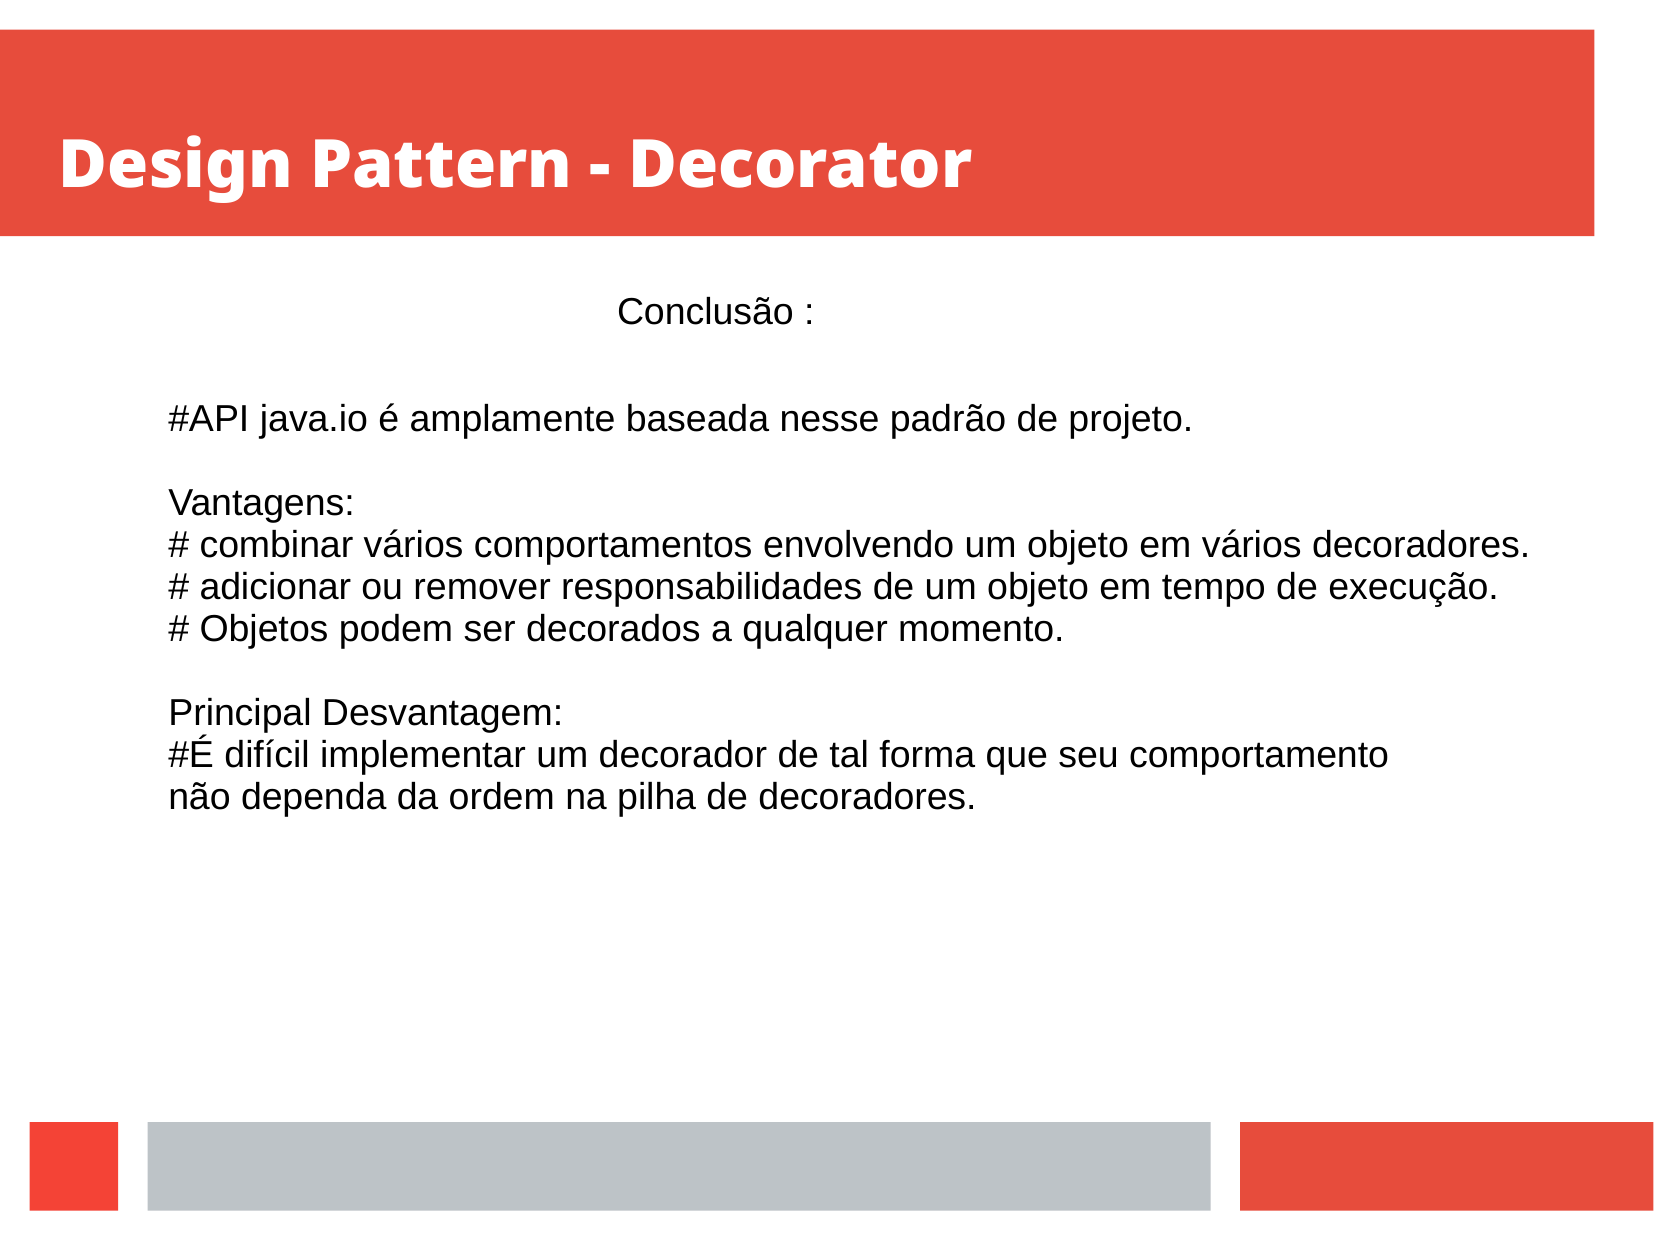

# Design Pattern - Decorator
Conclusão :
#API java.io é amplamente baseada nesse padrão de projeto.
Vantagens:
# combinar vários comportamentos envolvendo um objeto em vários decoradores.
# adicionar ou remover responsabilidades de um objeto em tempo de execução.
# Objetos podem ser decorados a qualquer momento.
Principal Desvantagem:
#É difícil implementar um decorador de tal forma que seu comportamento
não dependa da ordem na pilha de decoradores.